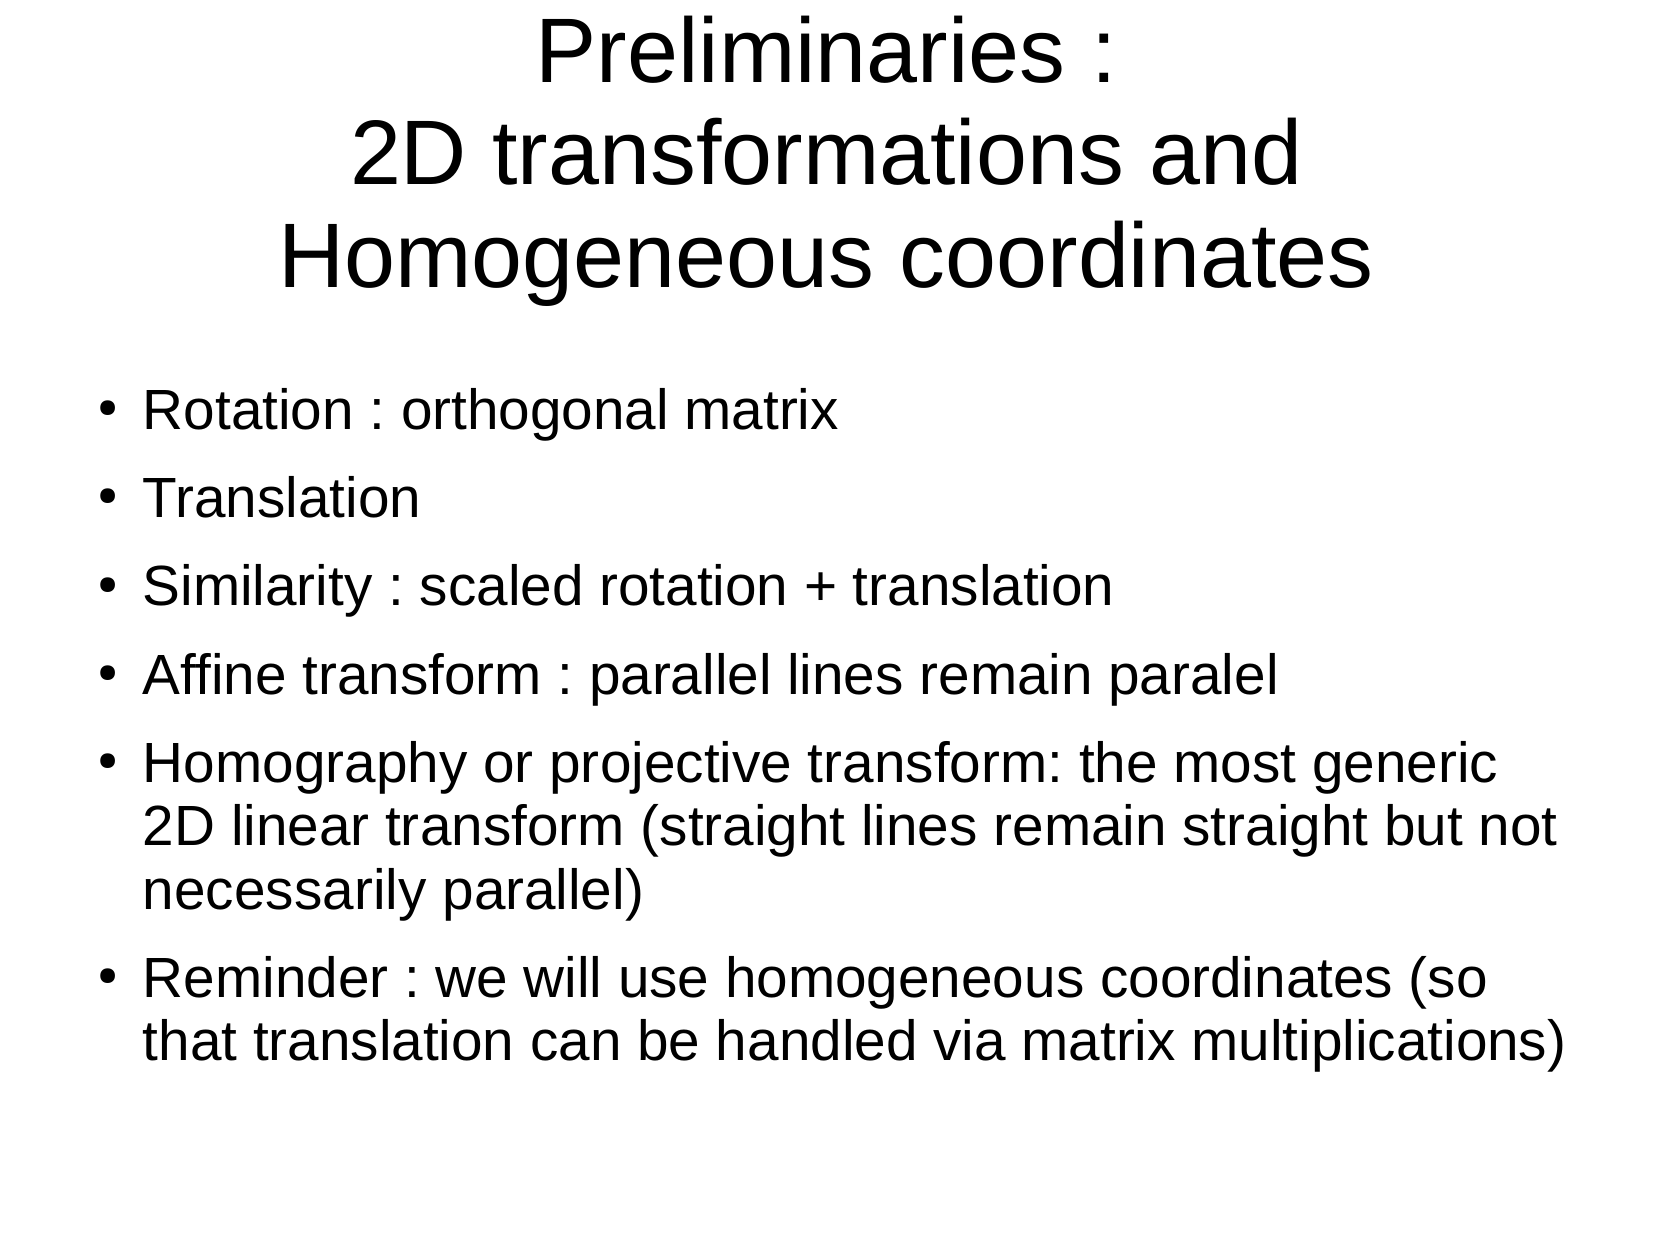

# Preliminaries : 2D transformations and Homogeneous coordinates
Rotation : orthogonal matrix
Translation
Similarity : scaled rotation + translation
Affine transform : parallel lines remain paralel
Homography or projective transform: the most generic 2D linear transform (straight lines remain straight but not necessarily parallel)
Reminder : we will use homogeneous coordinates (so that translation can be handled via matrix multiplications)